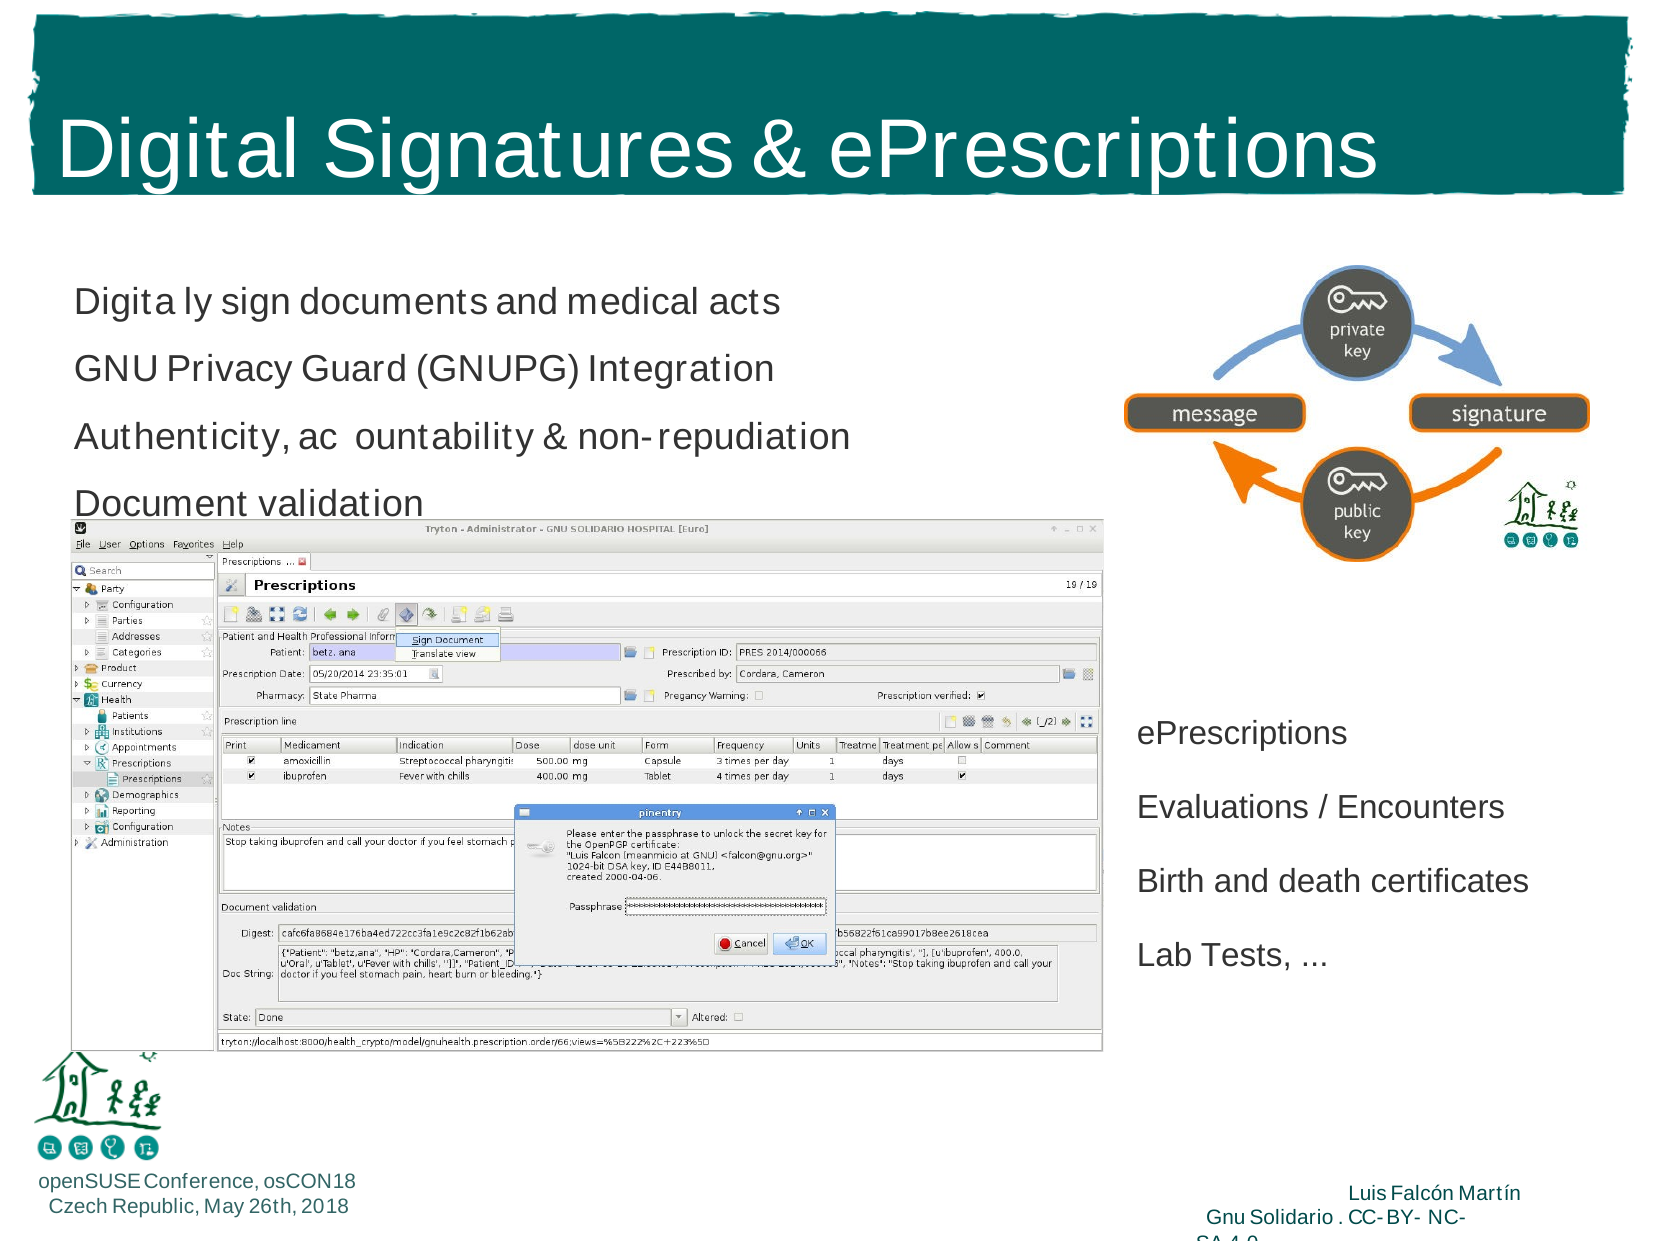

# DigitalSignatures&ePrescriptions
Digitalysigndocumentsandmedicalacts GNUPrivacyGuard(GNUPG)Integration Authenticity,acountability&non-repudiation Documentvalidation
ePrescriptions Evaluations / Encounters
Birth and death certificates Lab Tests, ...
openSUSEConference,osCON18 CzechRepublic,May26th,2018
LuisFalcónMartín GnuSolidario.CC-BY-NC-SA4.0